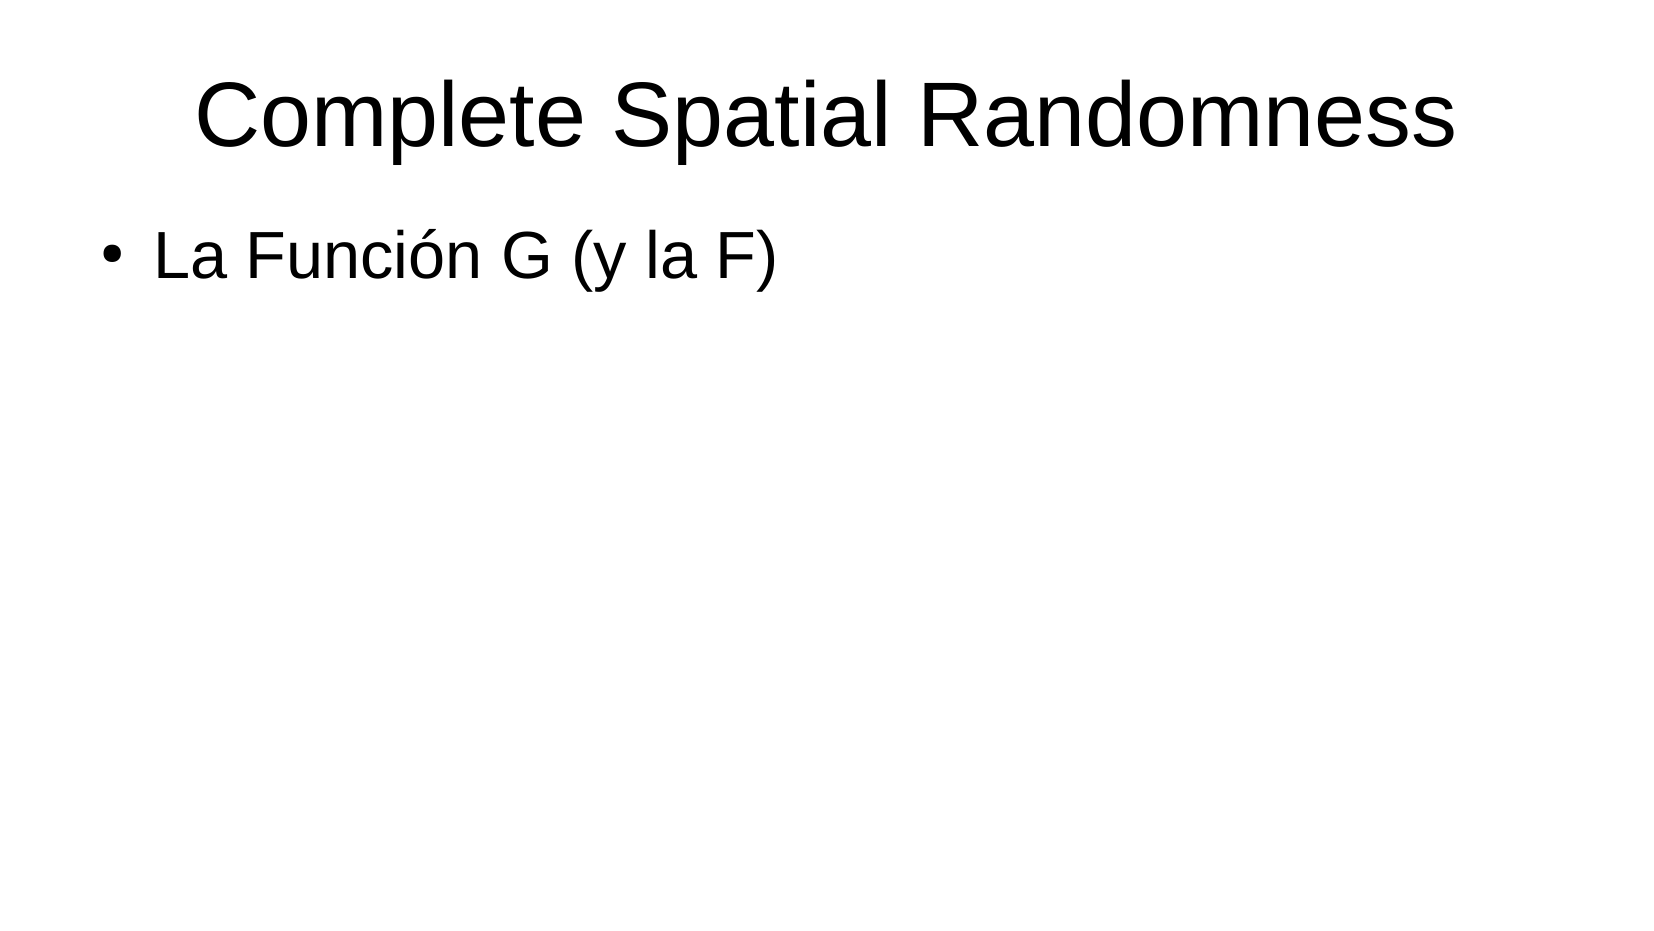

# Complete Spatial Randomness
La Función G (y la F)